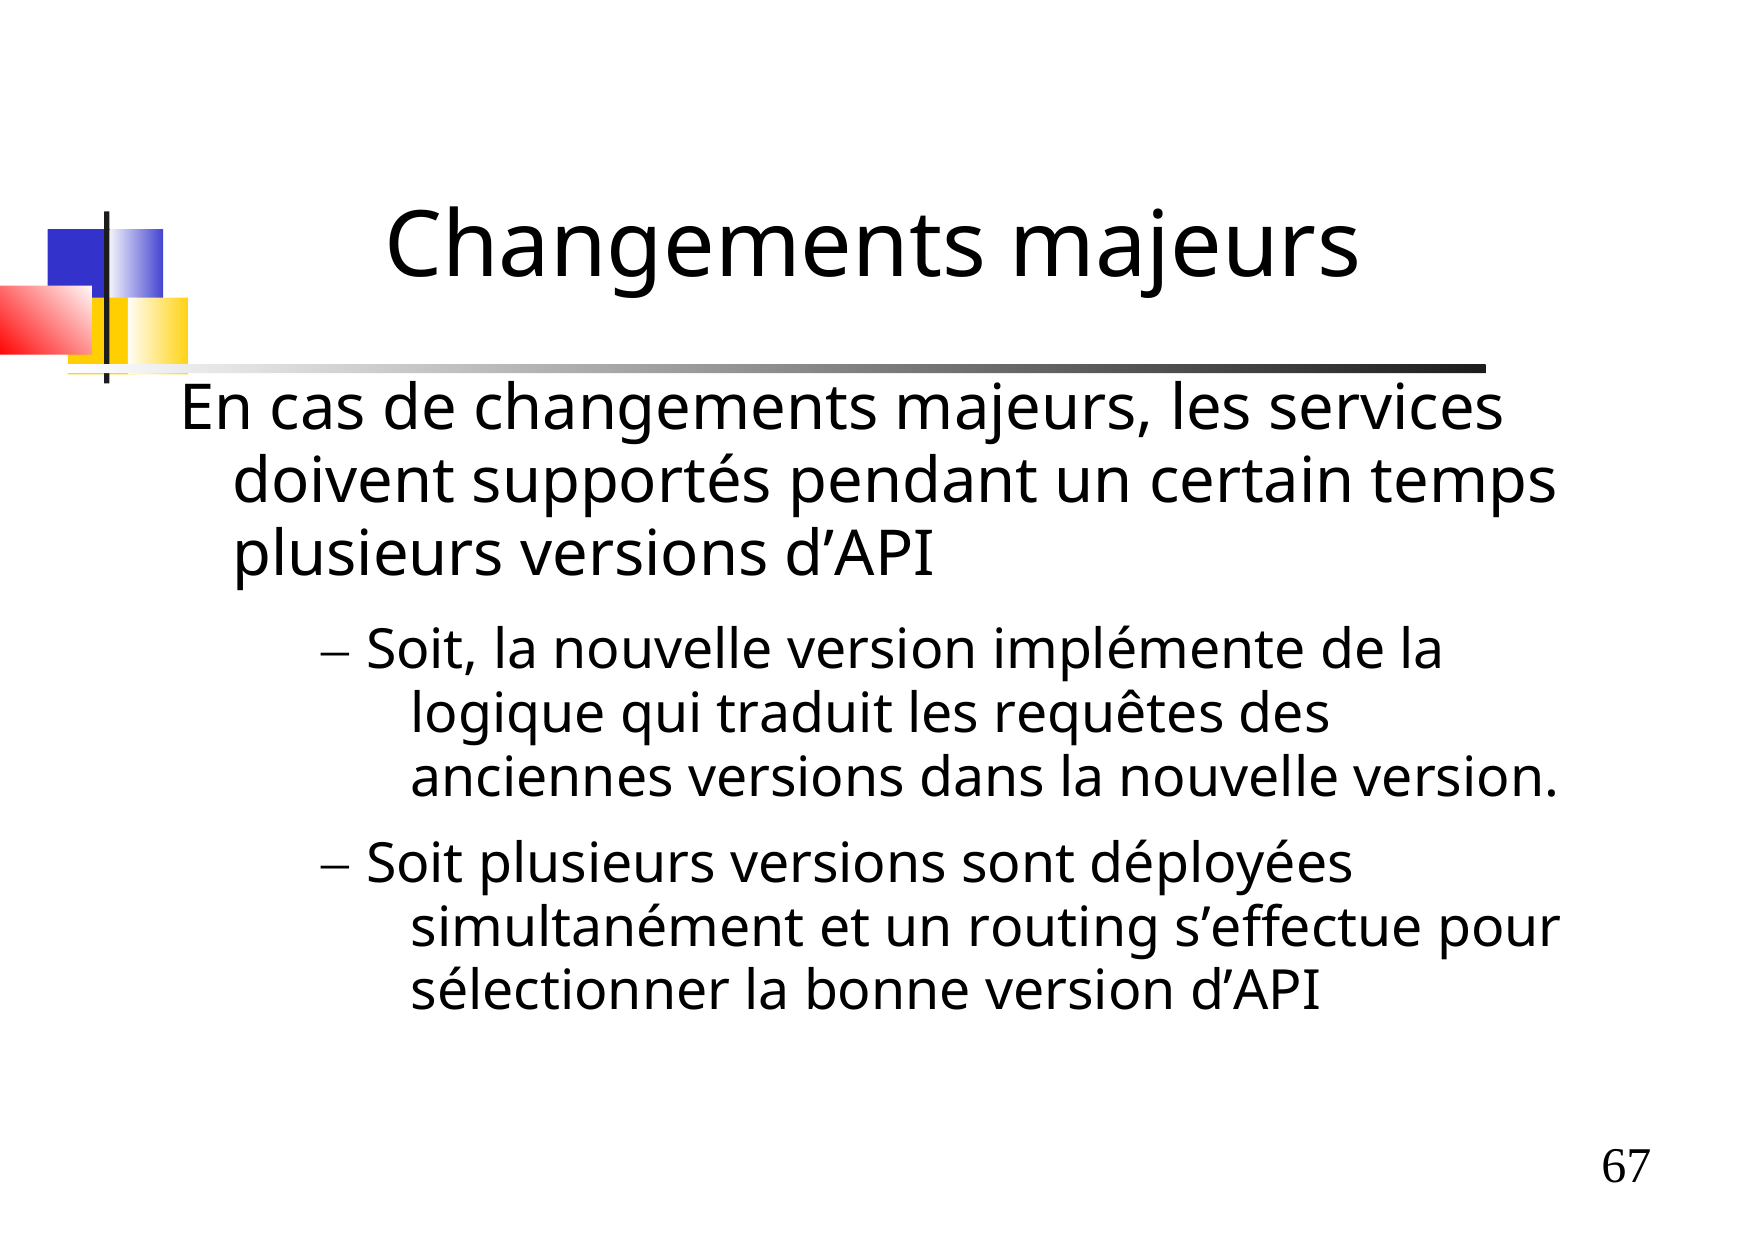

# Changements majeurs
En cas de changements majeurs, les services doivent supportés pendant un certain temps plusieurs versions d’API
Soit, la nouvelle version implémente de la logique qui traduit les requêtes des anciennes versions dans la nouvelle version.
Soit plusieurs versions sont déployées simultanément et un routing s’effectue pour sélectionner la bonne version d’API